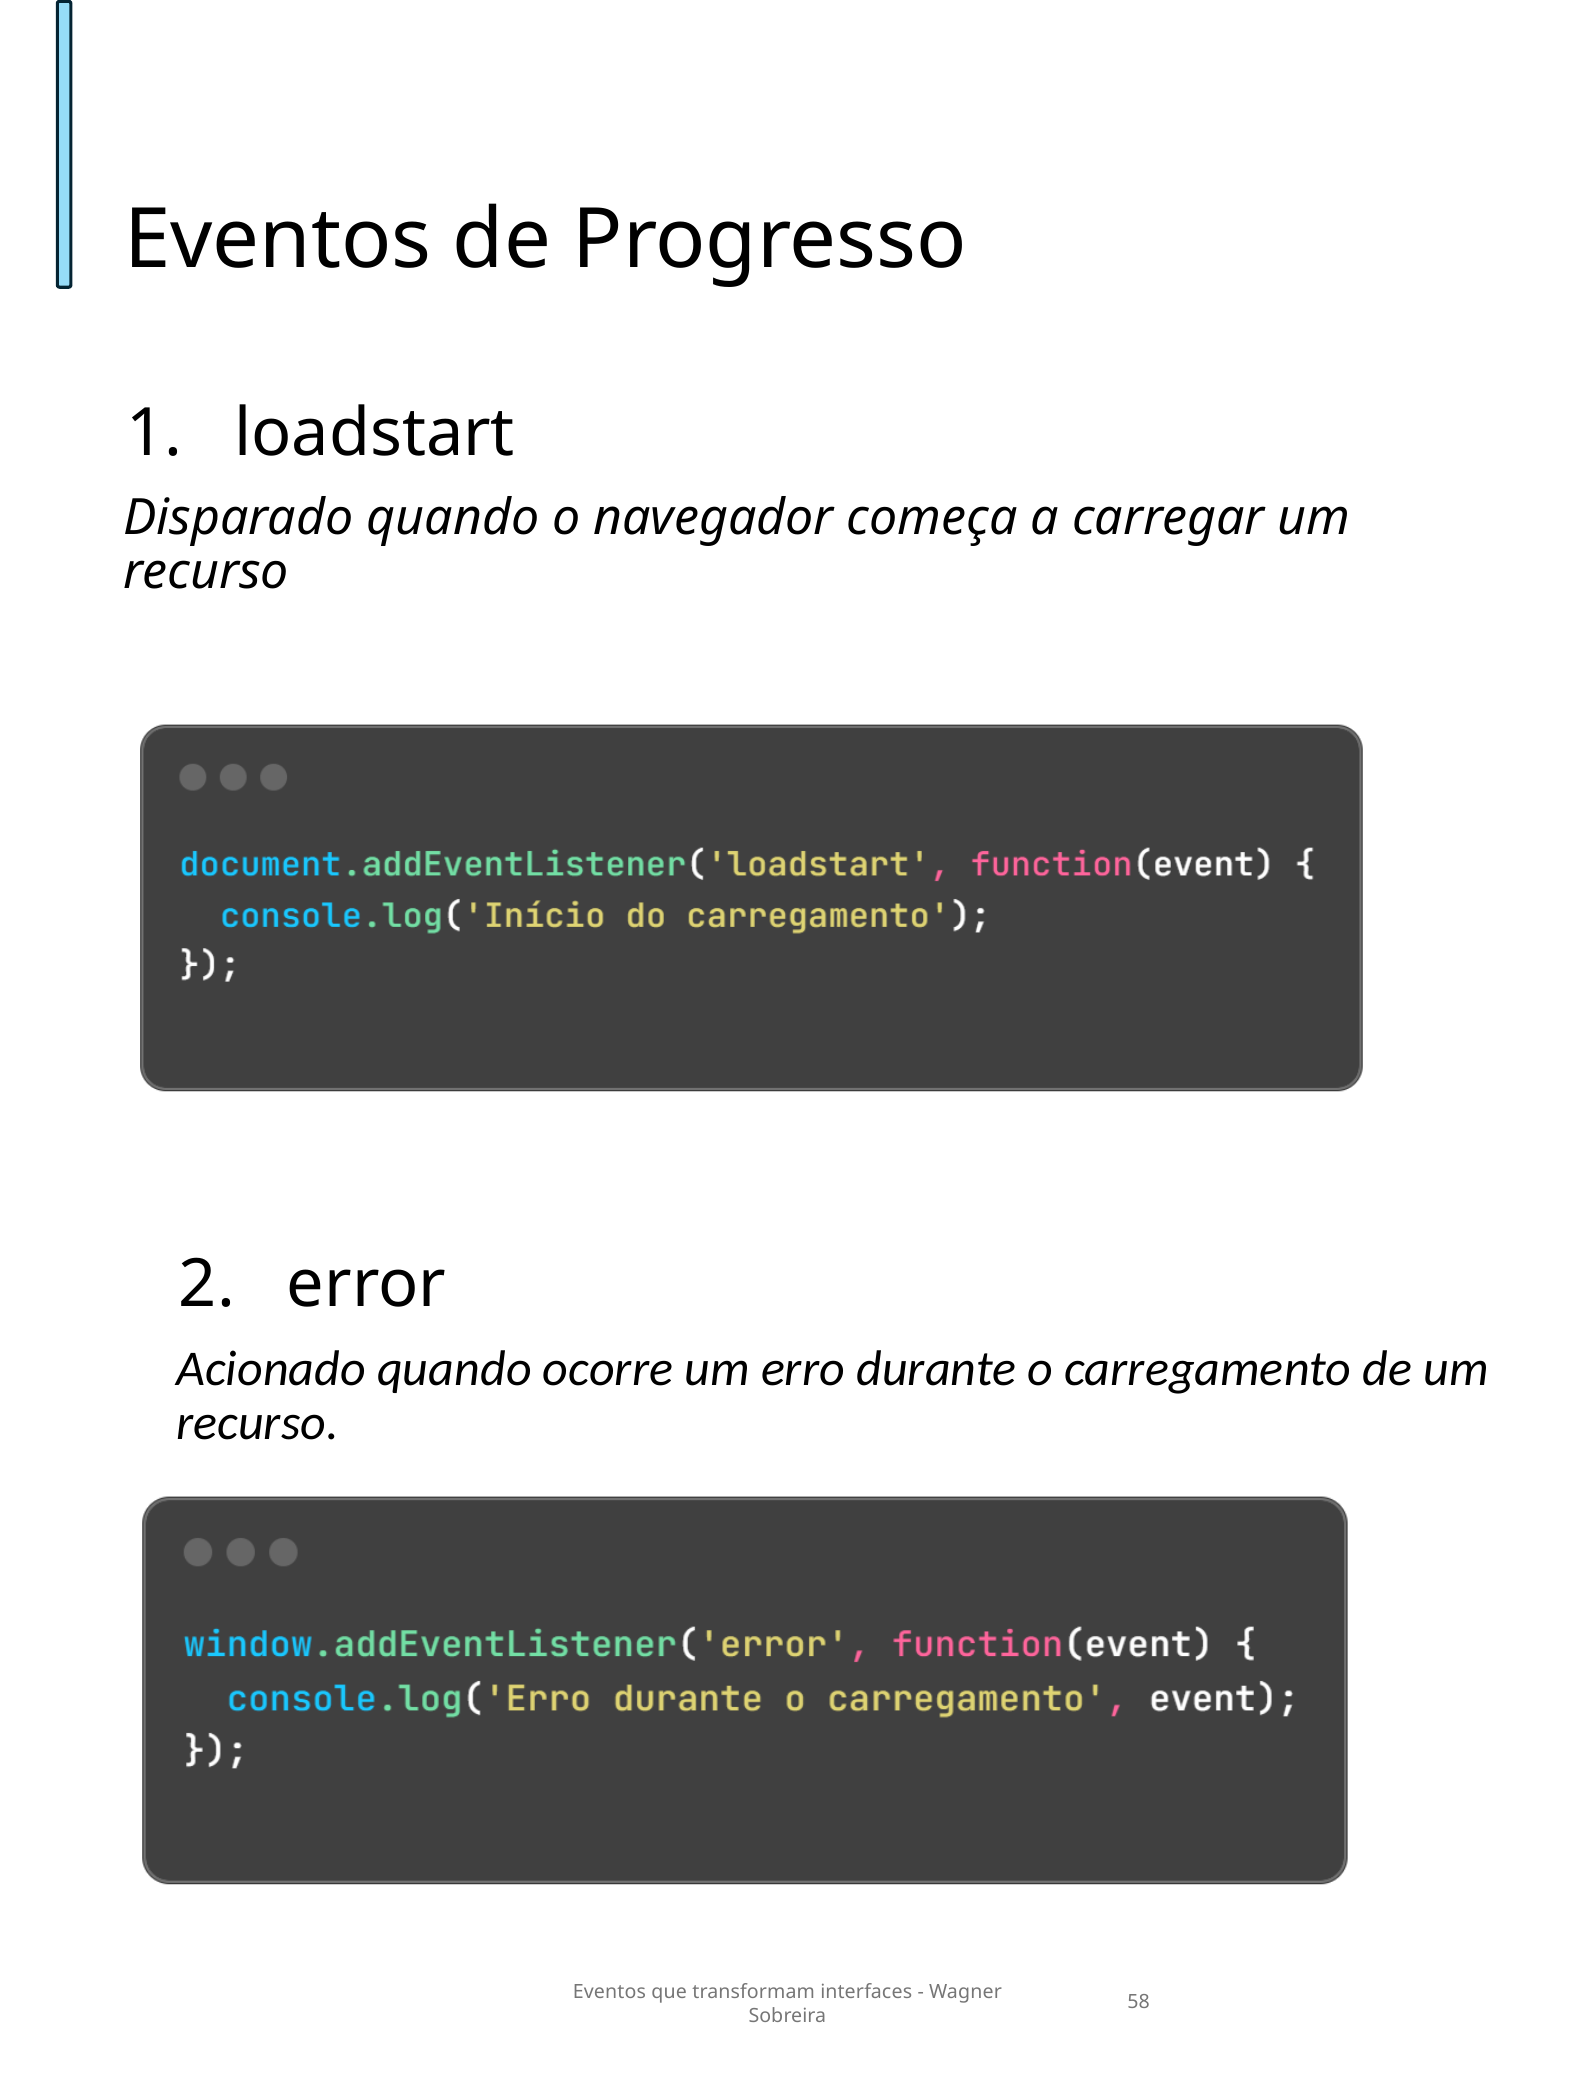

Eventos de Progresso
1.   loadstart
Disparado quando o navegador começa a carregar um recurso
2.   error
Acionado quando ocorre um erro durante o carregamento de um recurso.
Eventos que transformam interfaces - Wagner Sobreira